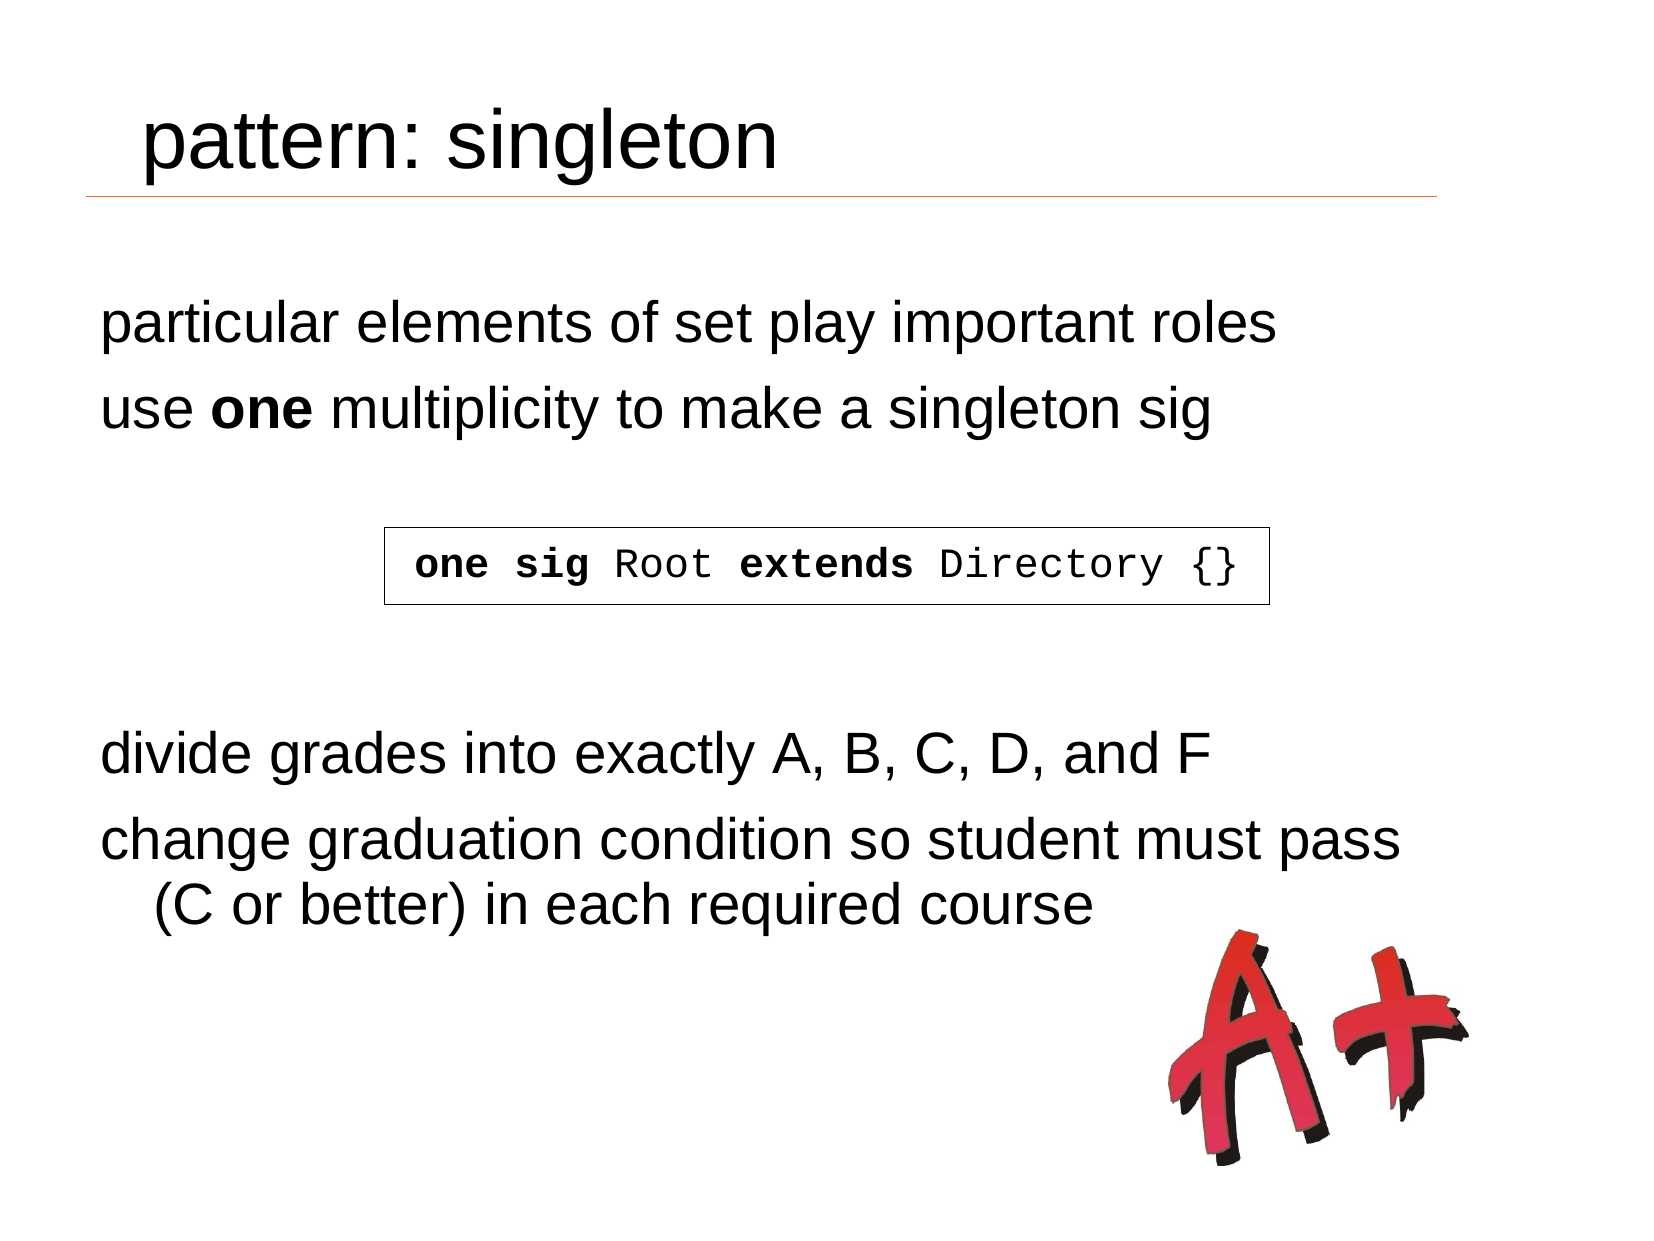

# pattern: singleton
particular elements of set play important roles
use one multiplicity to make a singleton sig
divide grades into exactly A, B, C, D, and F
change graduation condition so student must pass (C or better) in each required course
one sig Root extends Directory {}